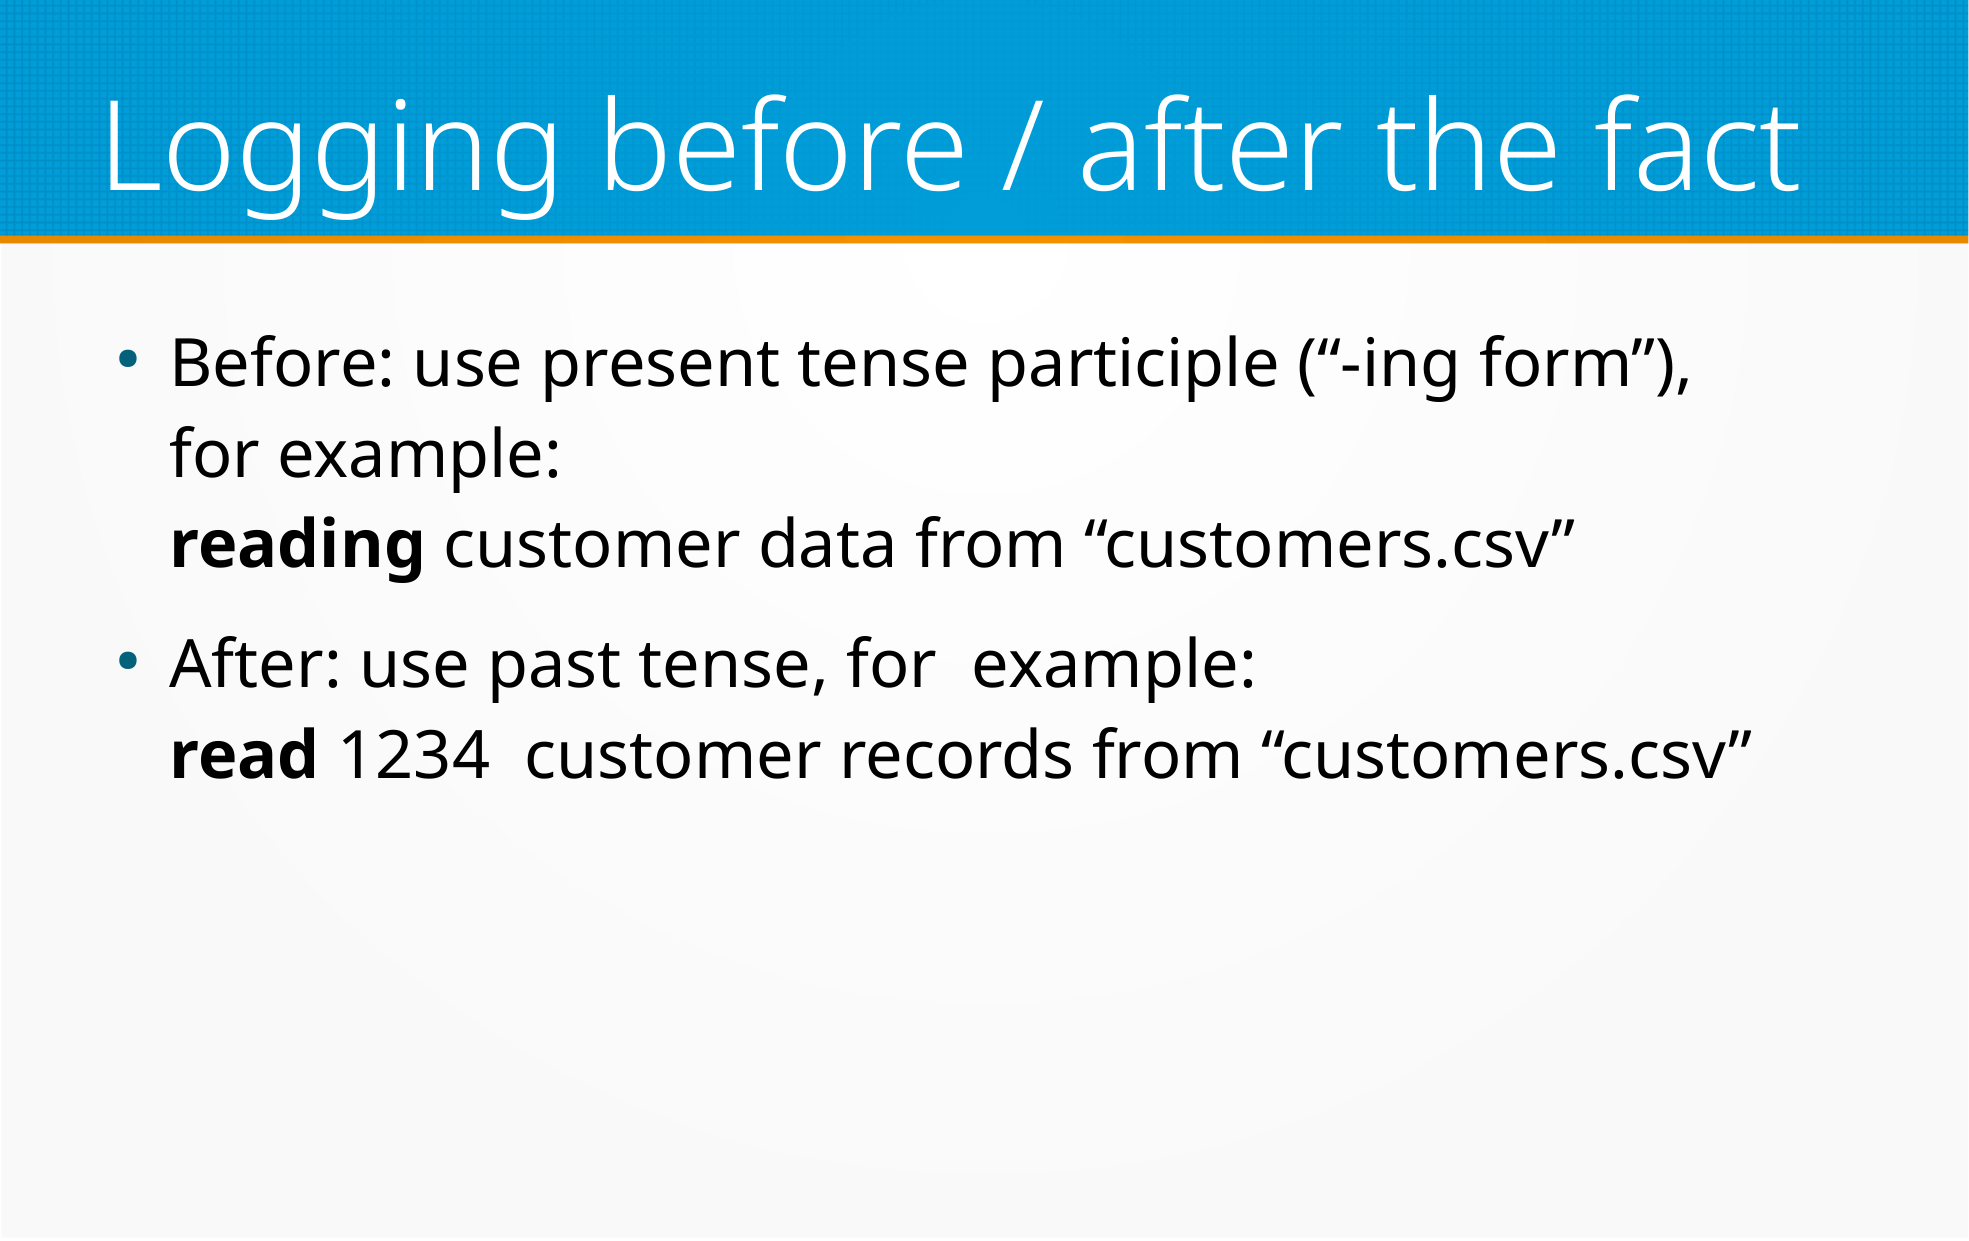

# Logging before / after the fact
Before: use present tense participle (“-ing form”),
for example:
reading customer data from “customers.csv”
After: use past tense, for example:
read 1234 customer records from “customers.csv”